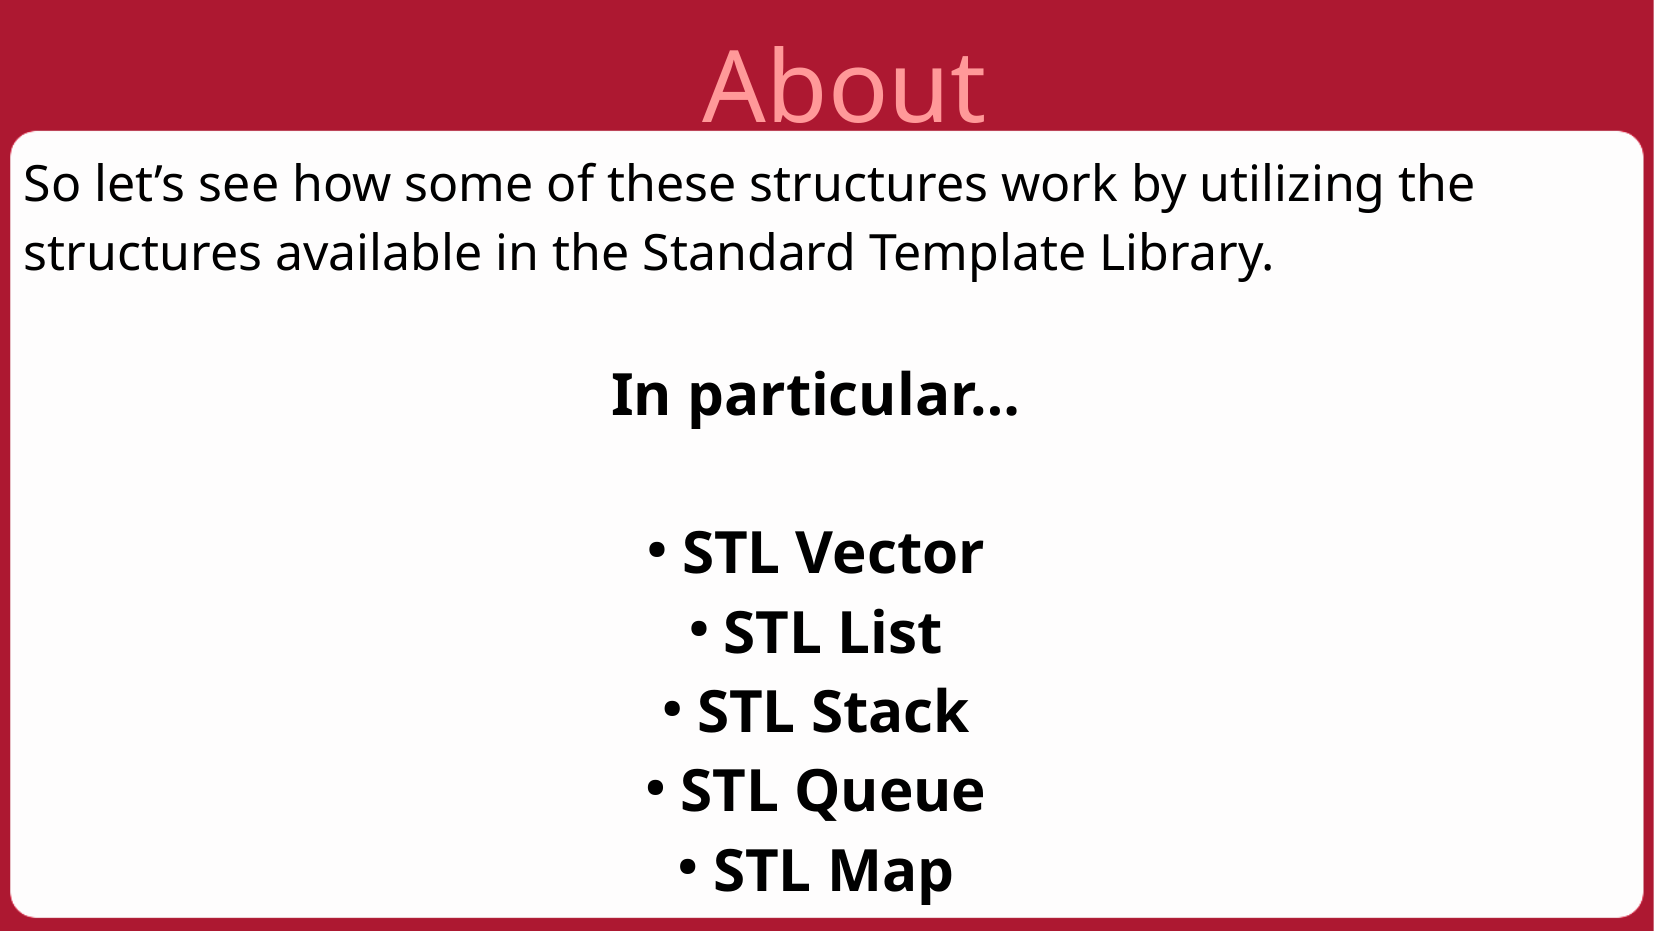

# About
So let’s see how some of these structures work by utilizing the structures available in the Standard Template Library.
In particular…
STL Vector
STL List
STL Stack
STL Queue
STL Map